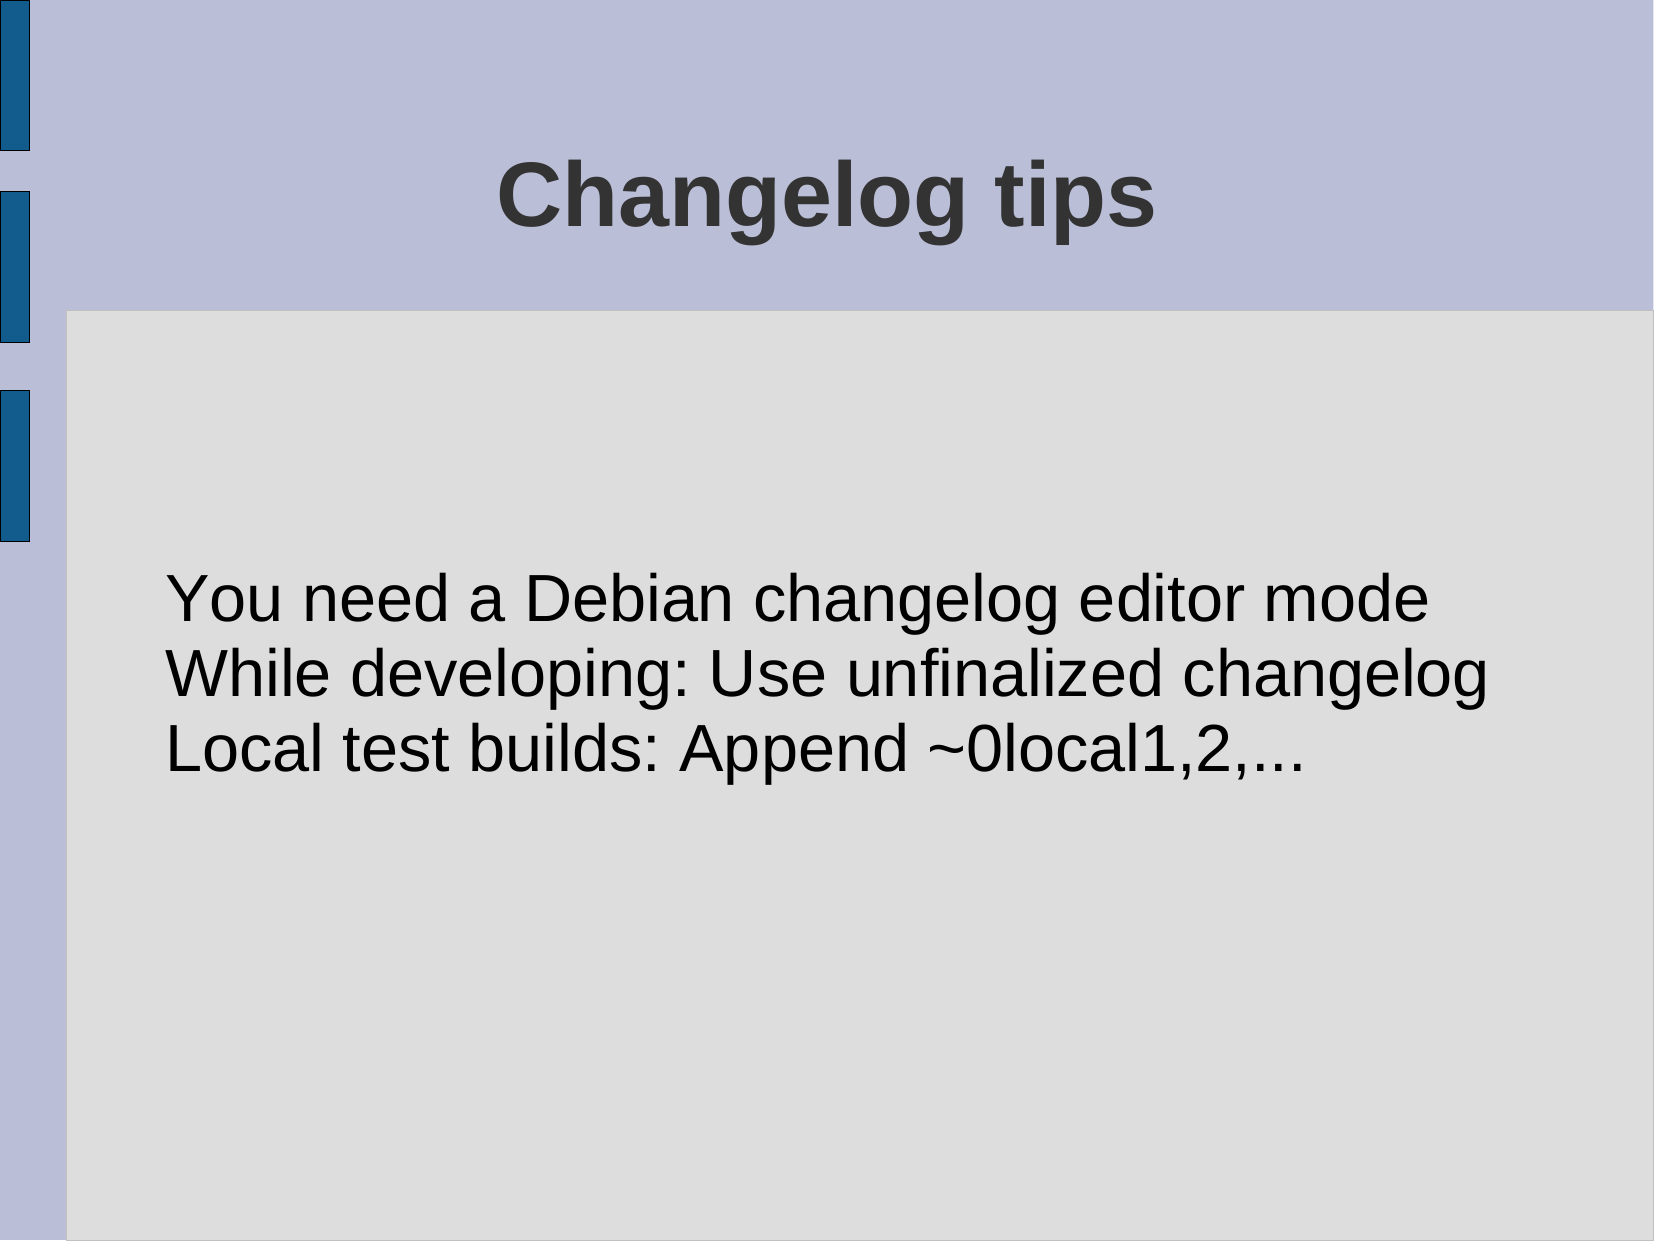

# Changelog tips
You need a Debian changelog editor mode
While developing: Use unfinalized changelog
Local test builds: Append ~0local1,2,...